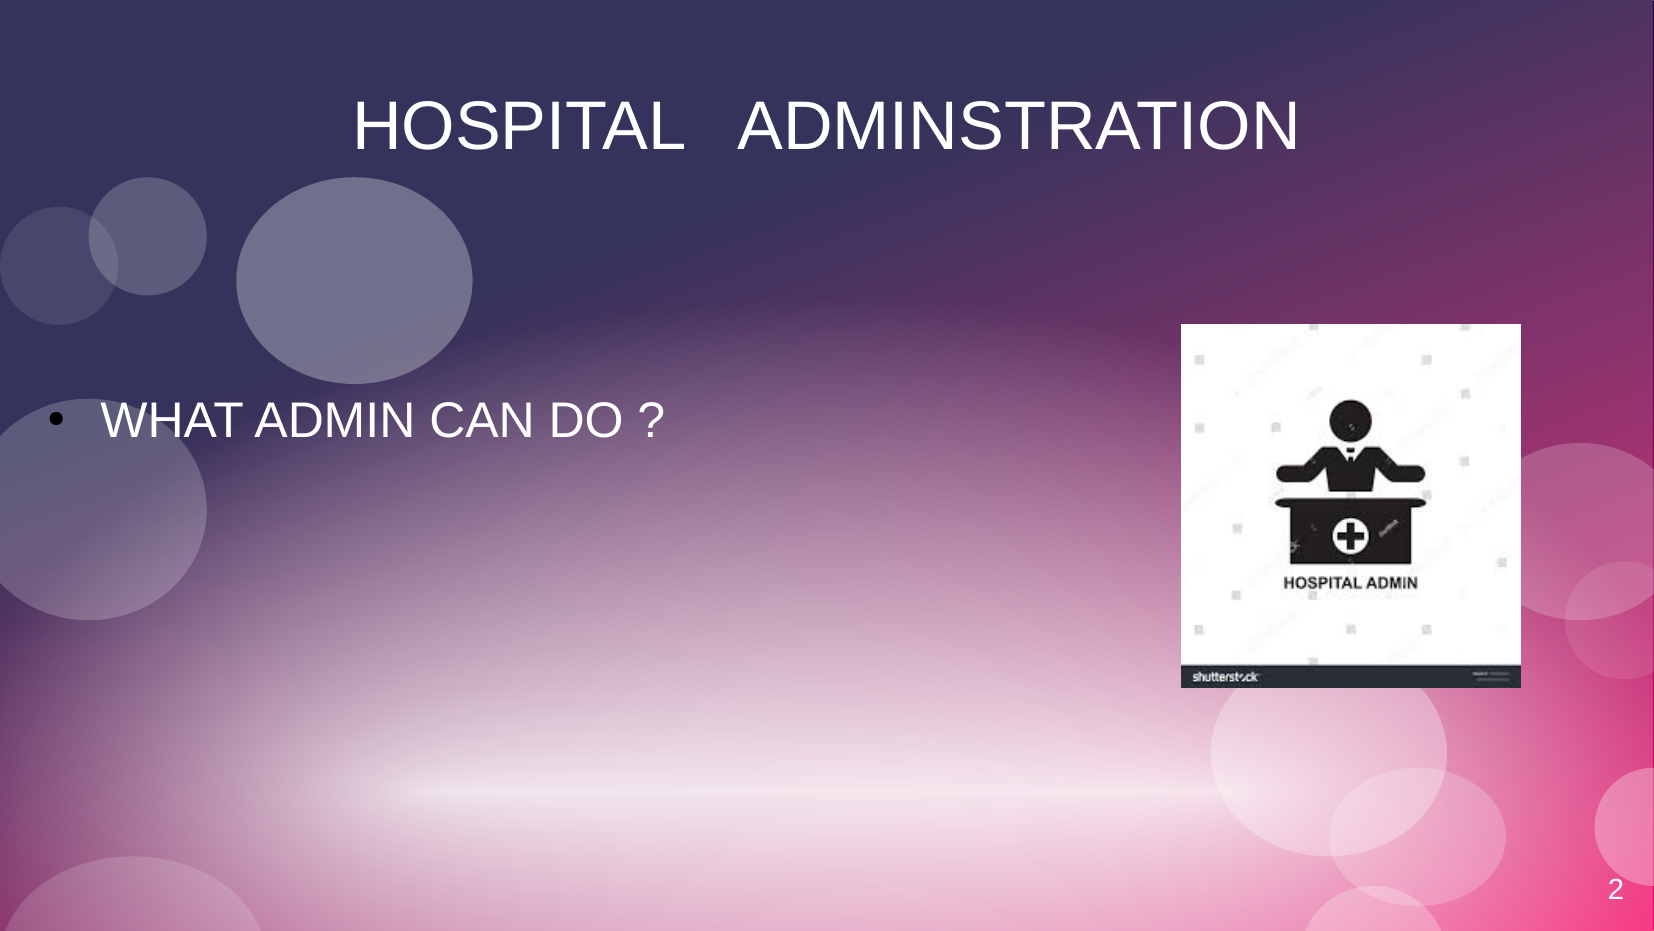

# HOSPITAL ADMINSTRATION
WHAT ADMIN CAN DO ?